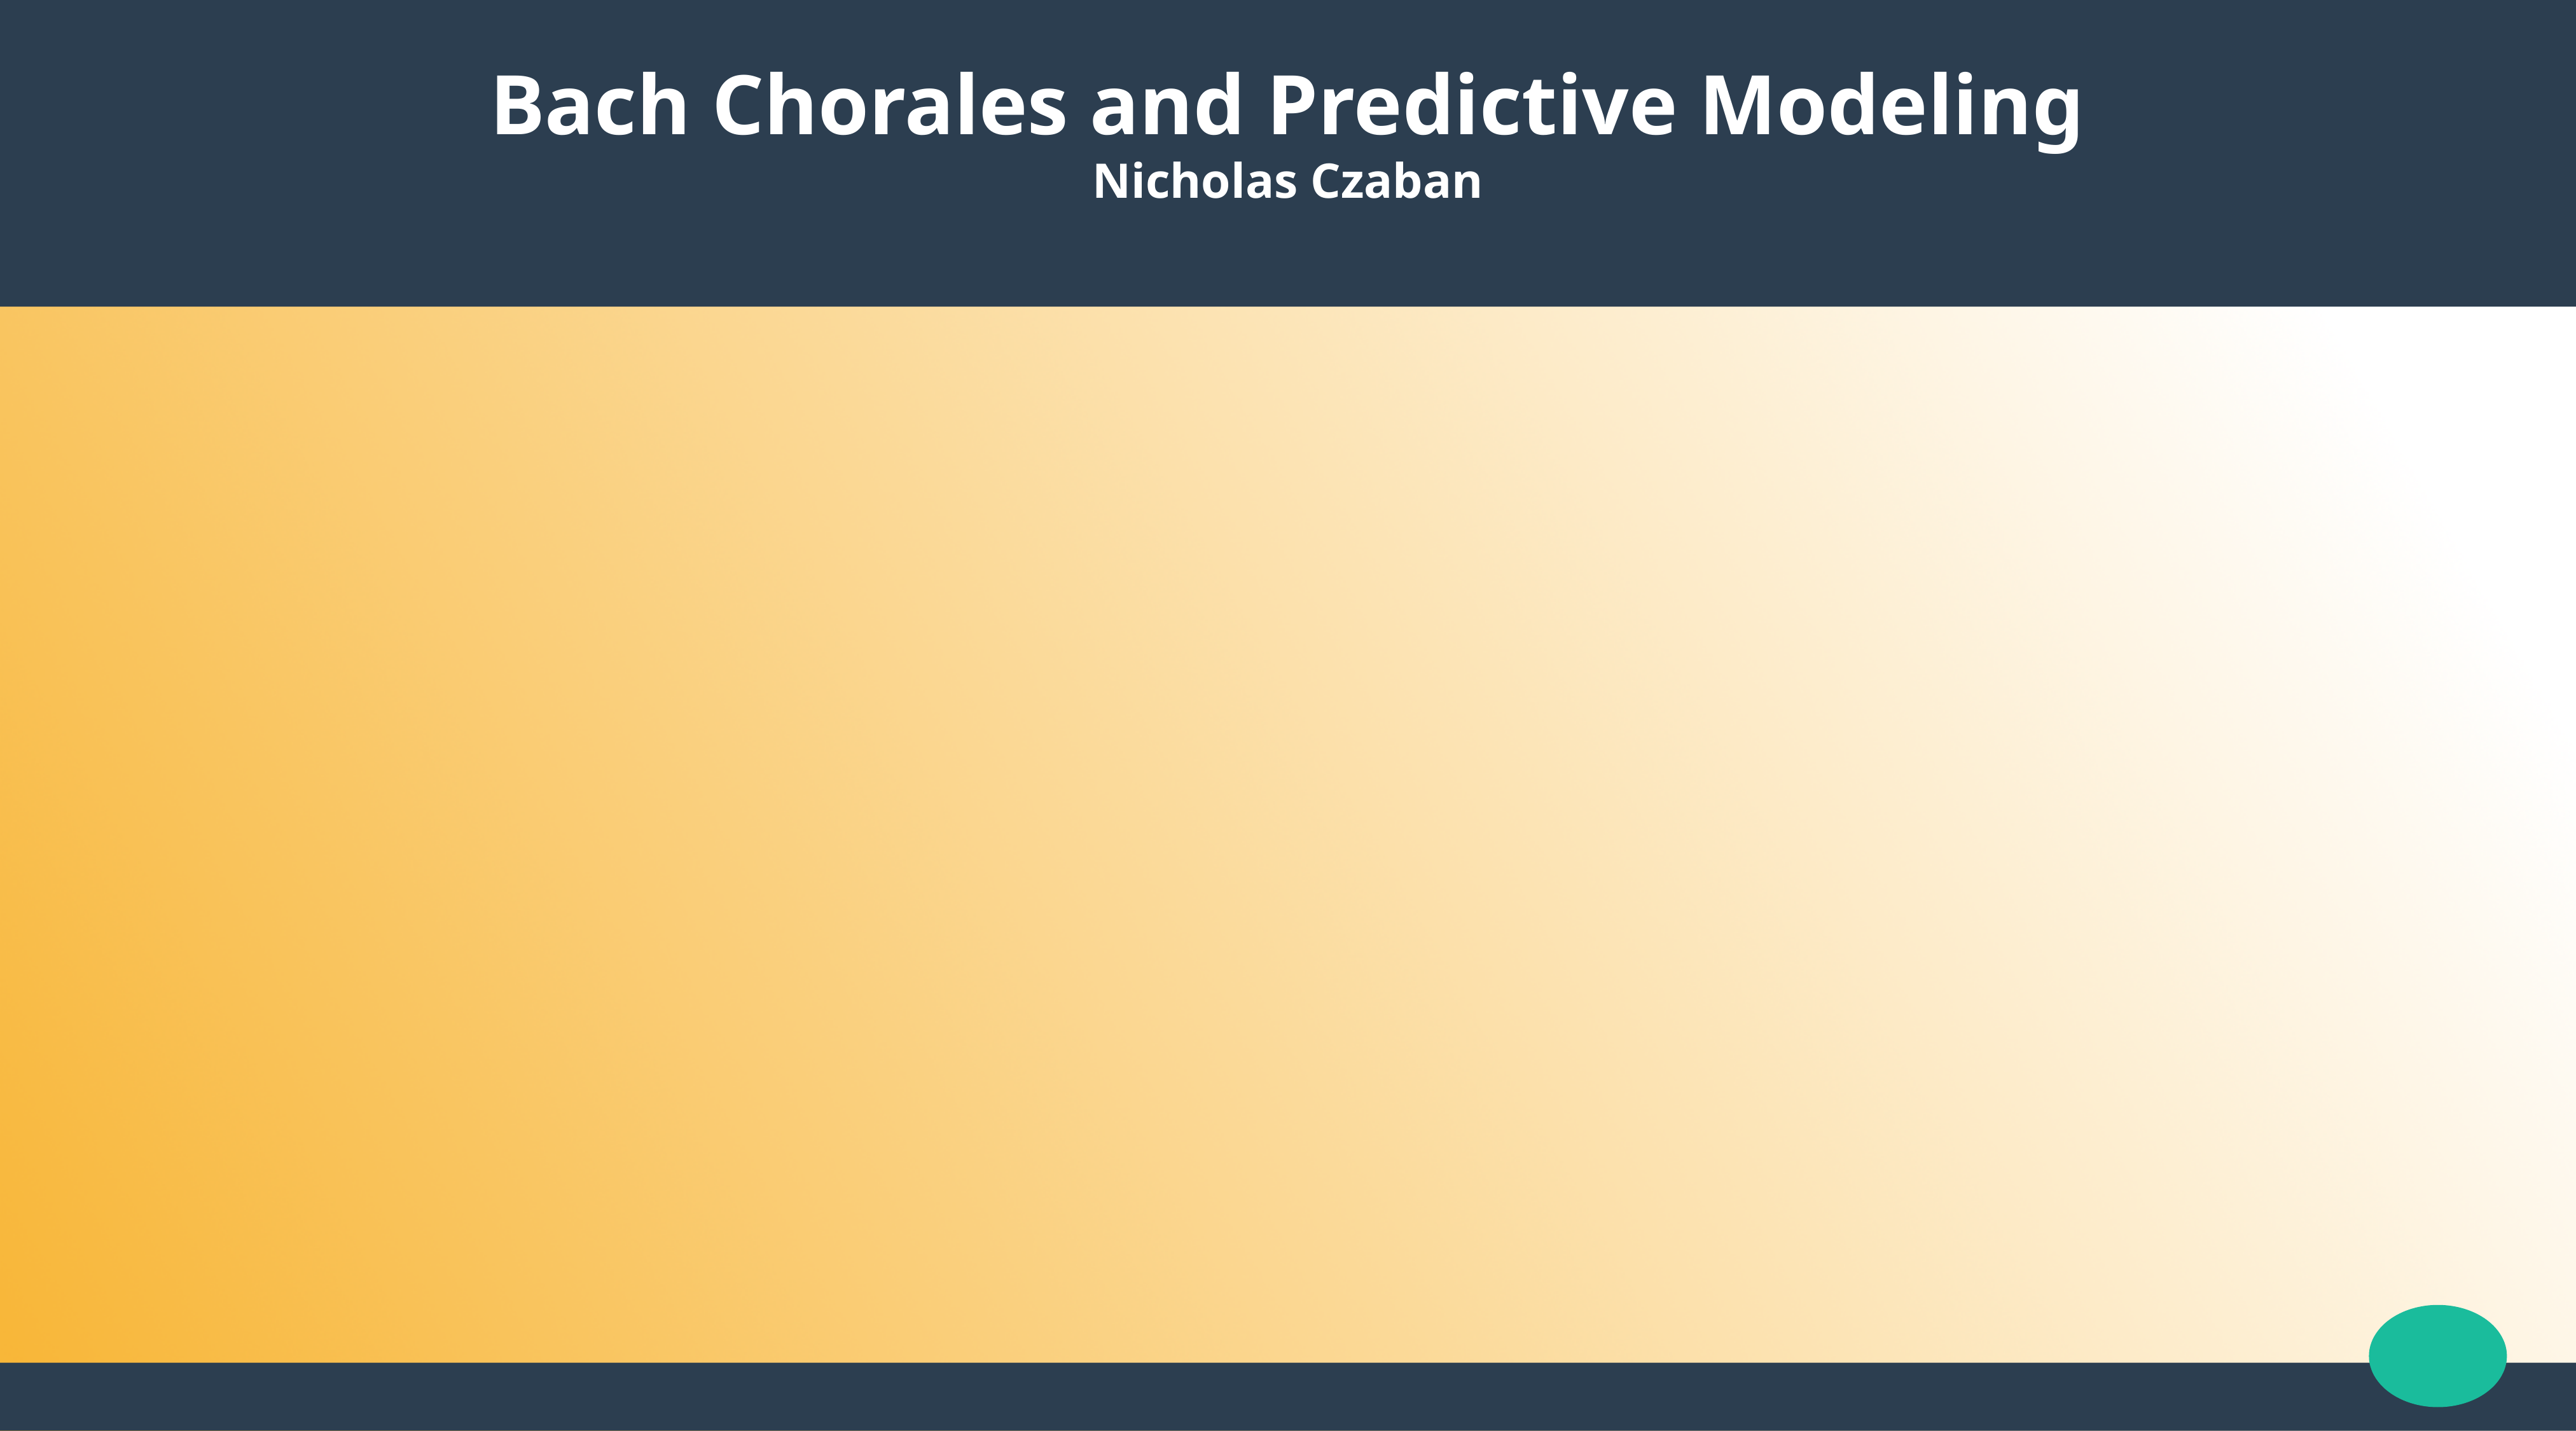

# Bach Chorales and Predictive Modeling Nicholas Czaban